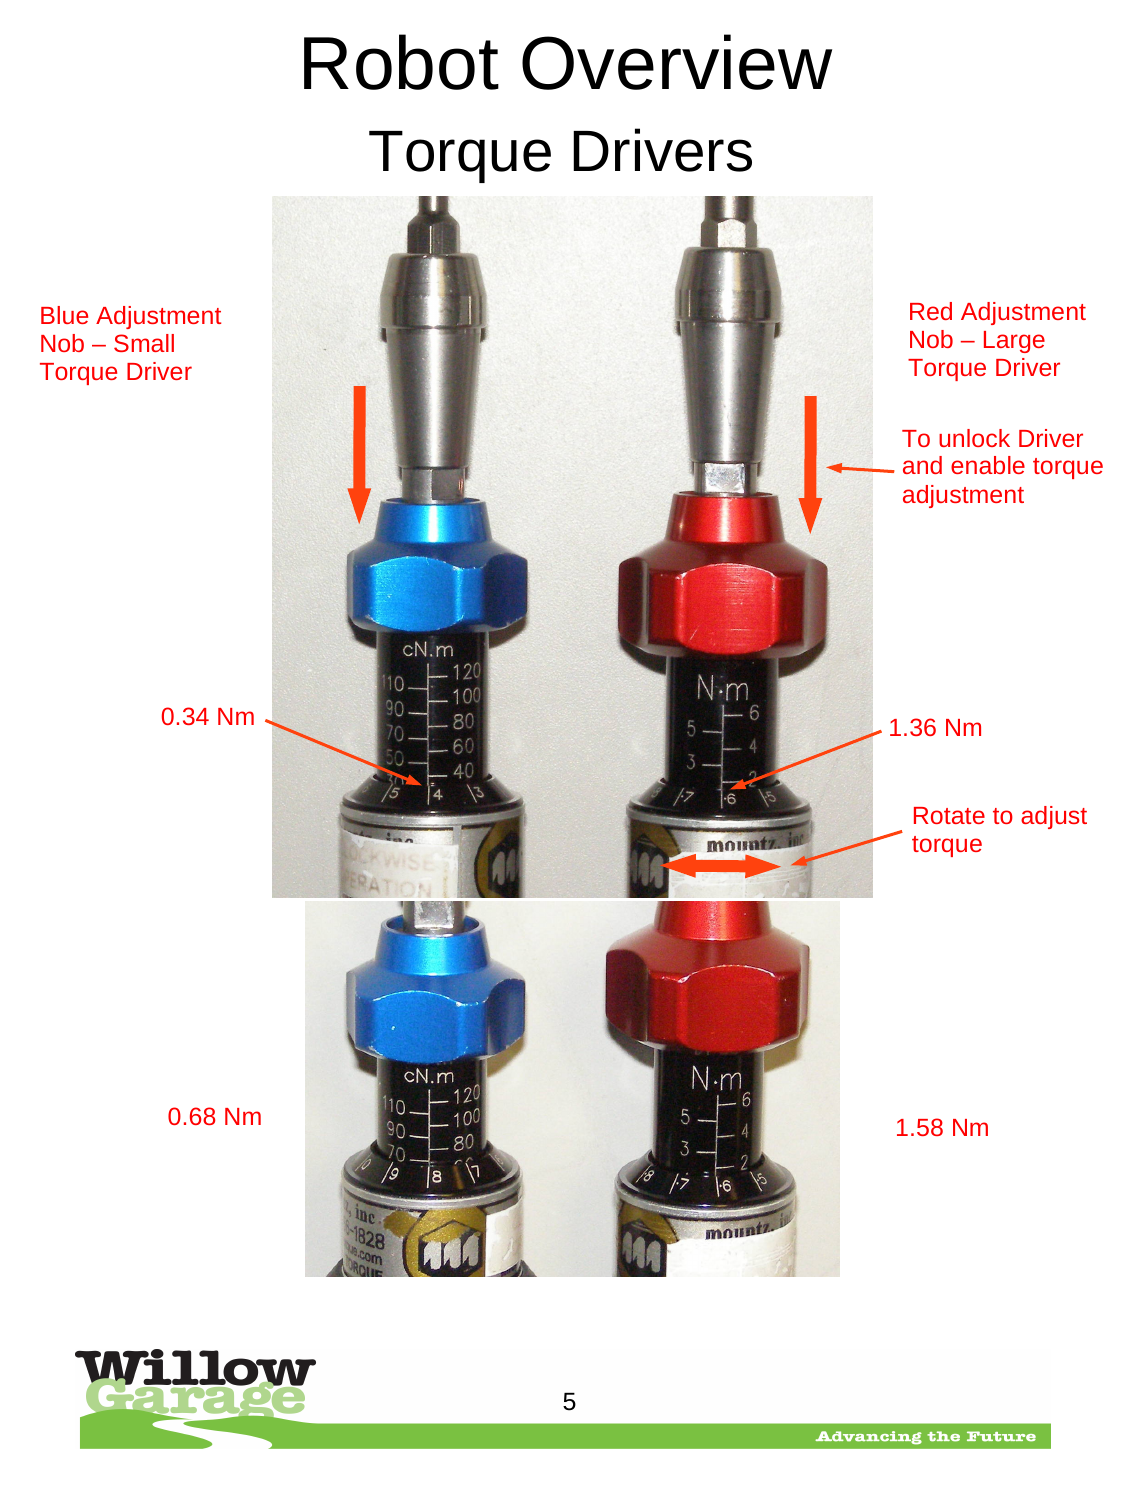

# Robot Overview
Torque Drivers
Red Adjustment Nob – Large Torque Driver
Blue Adjustment Nob – Small Torque Driver
To unlock Driver
and enable torque adjustment
0.34 Nm
1.36 Nm
Rotate to adjust torque
0.68 Nm
1.58 Nm
5